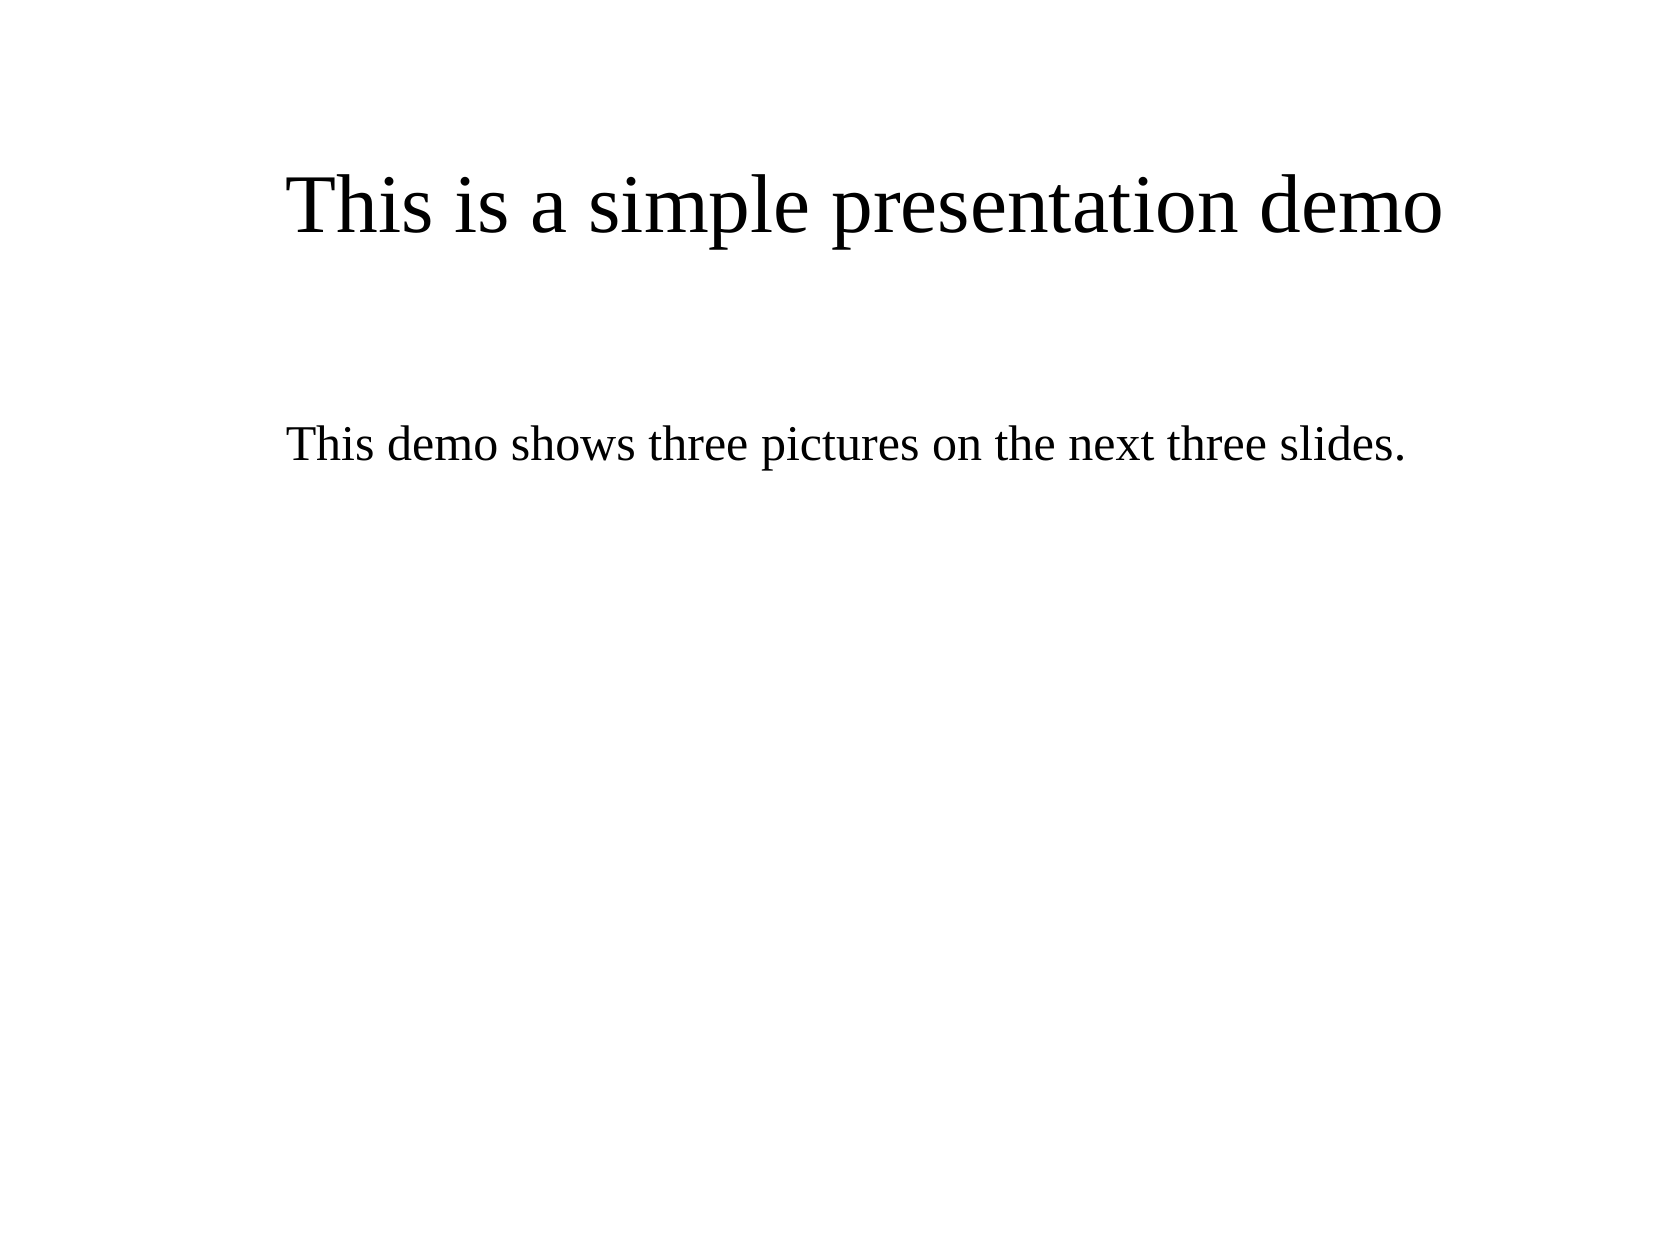

This is a simple presentation demo
This demo shows three pictures on the next three slides.